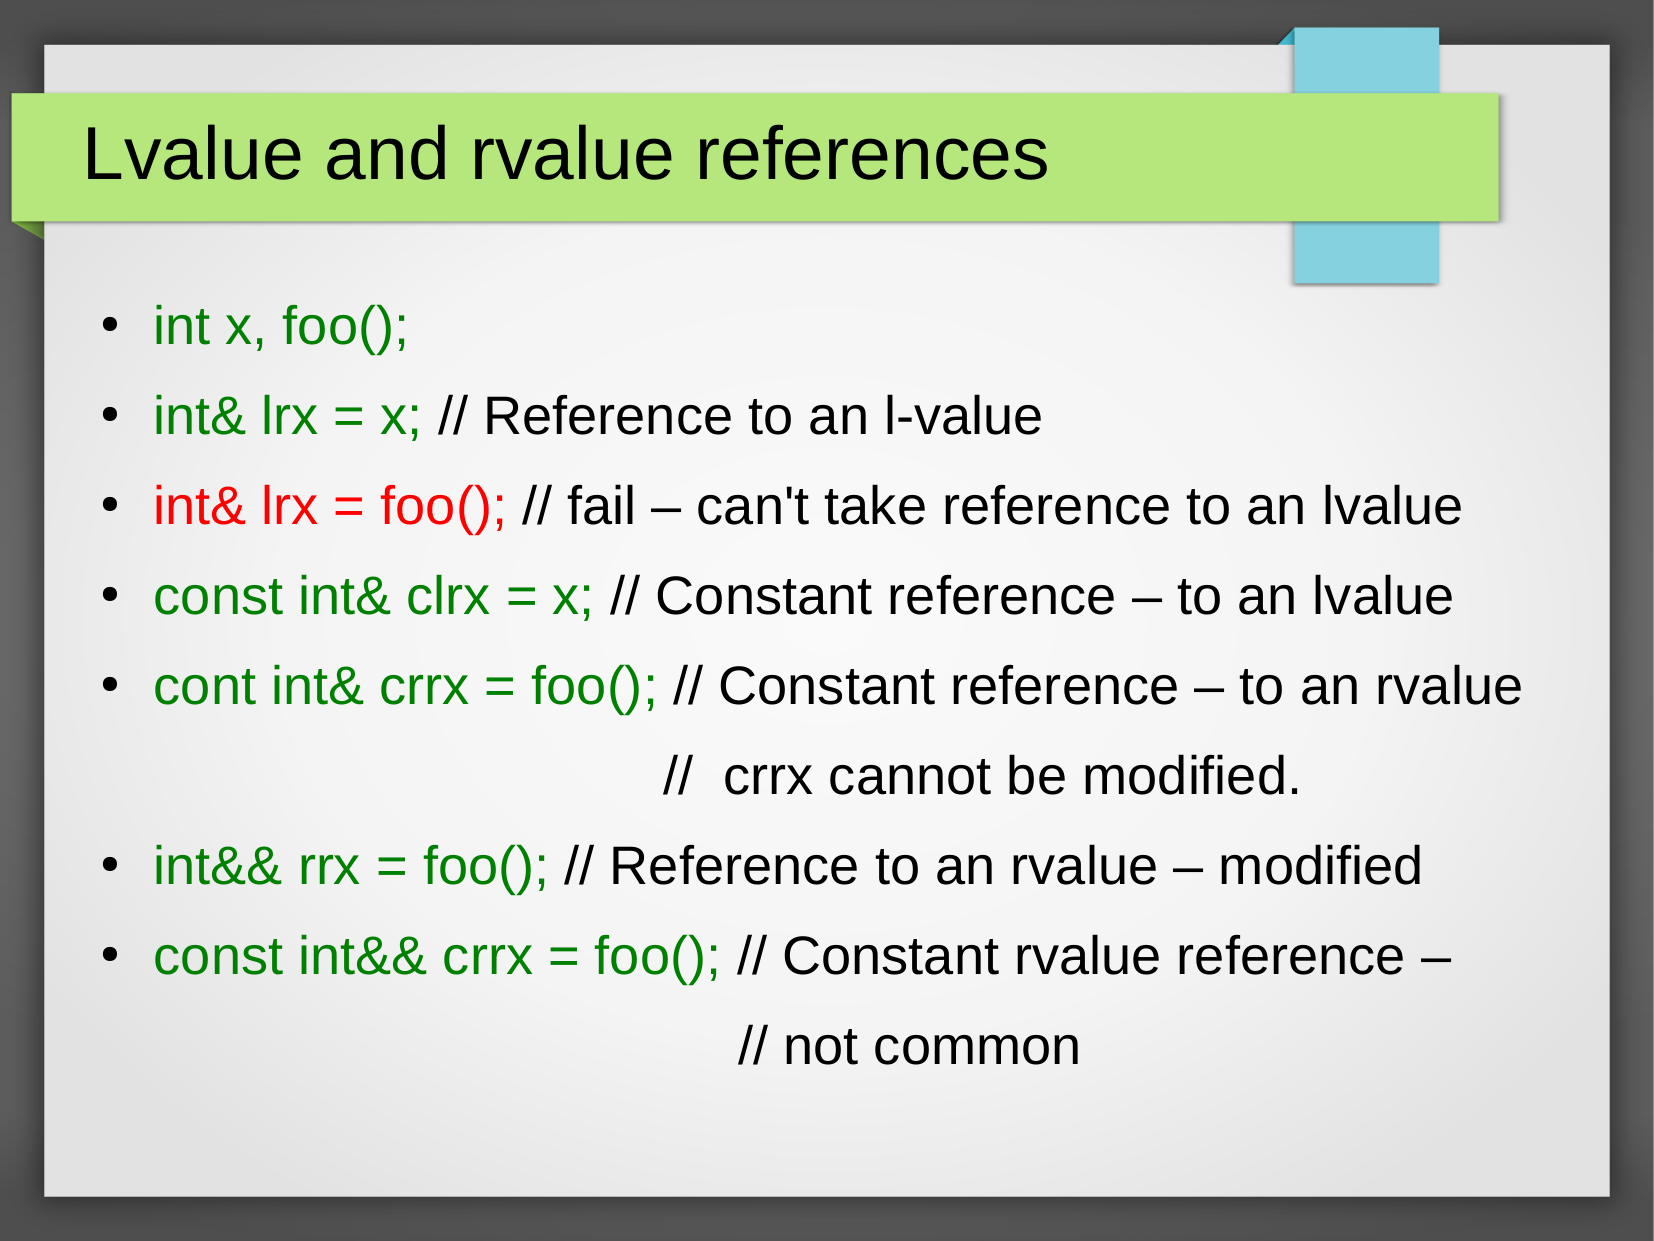

# Lvalue and rvalue references
int x, foo();
int& lrx = x; // Reference to an l-value
int& lrx = foo(); // fail – can't take reference to an lvalue
const int& clrx = x; // Constant reference – to an lvalue
cont int& crrx = foo(); // Constant reference – to an rvalue
 // crrx cannot be modified.
int&& rrx = foo(); // Reference to an rvalue – modified
const int&& crrx = foo(); // Constant rvalue reference –
 // not common